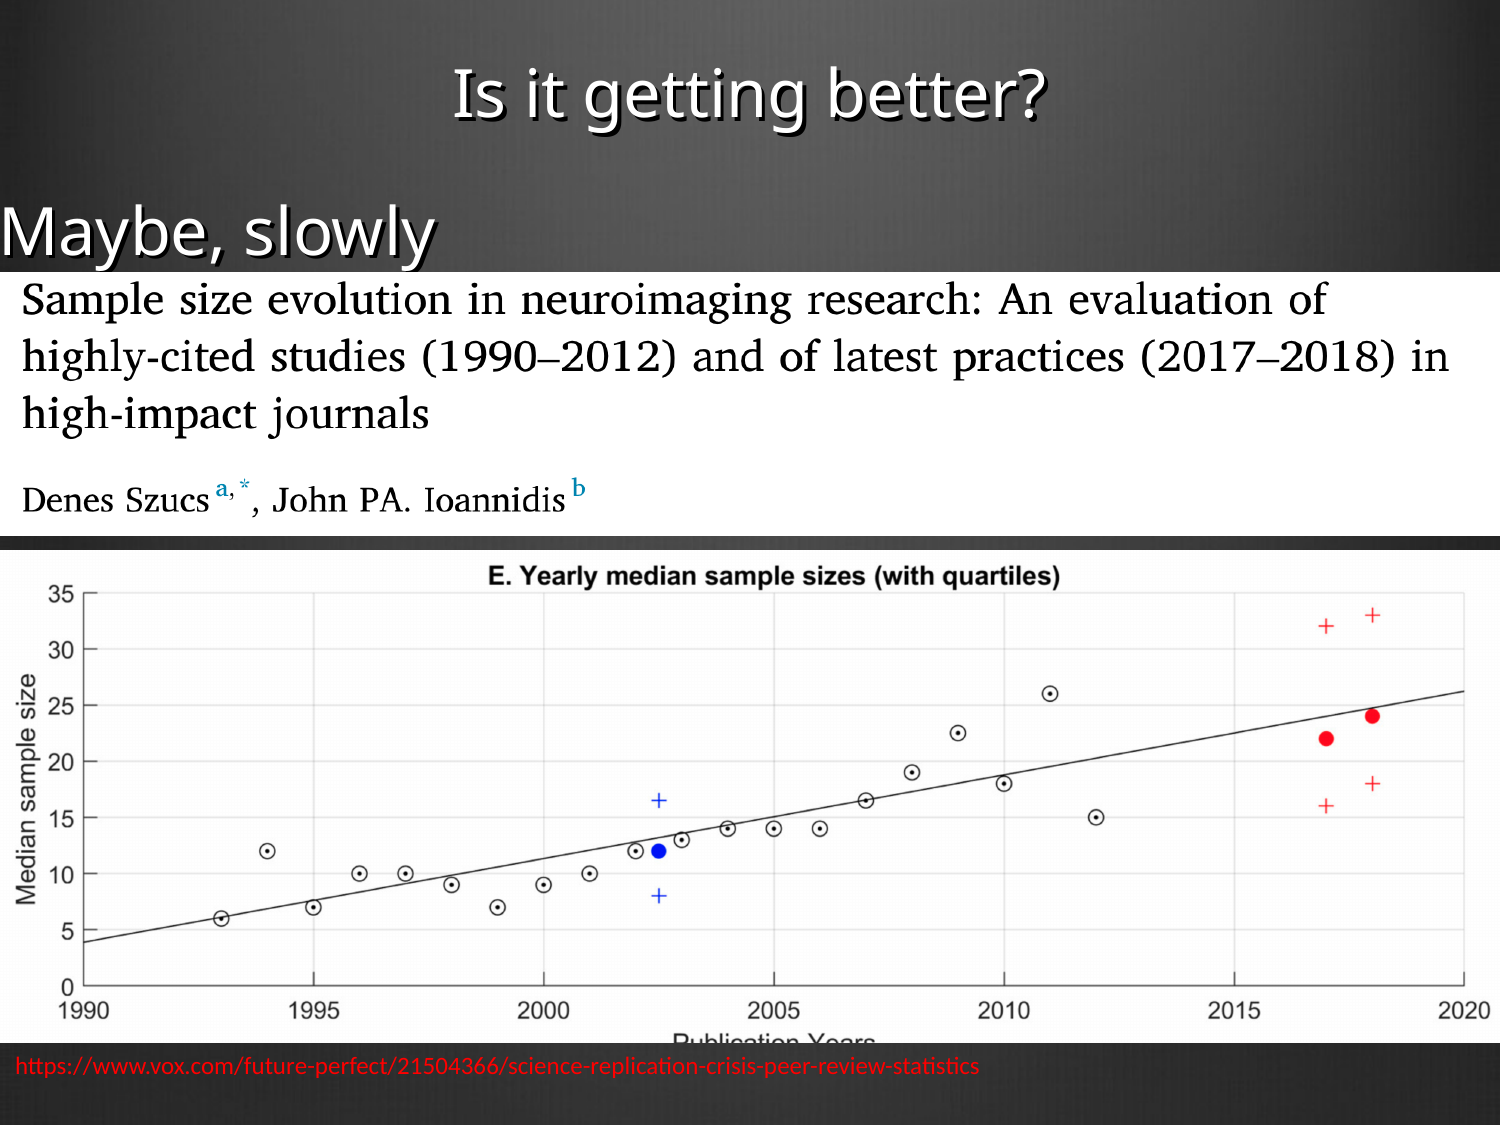

# Is it getting better?
Maybe, slowly
https://www.vox.com/future-perfect/21504366/science-replication-crisis-peer-review-statistics